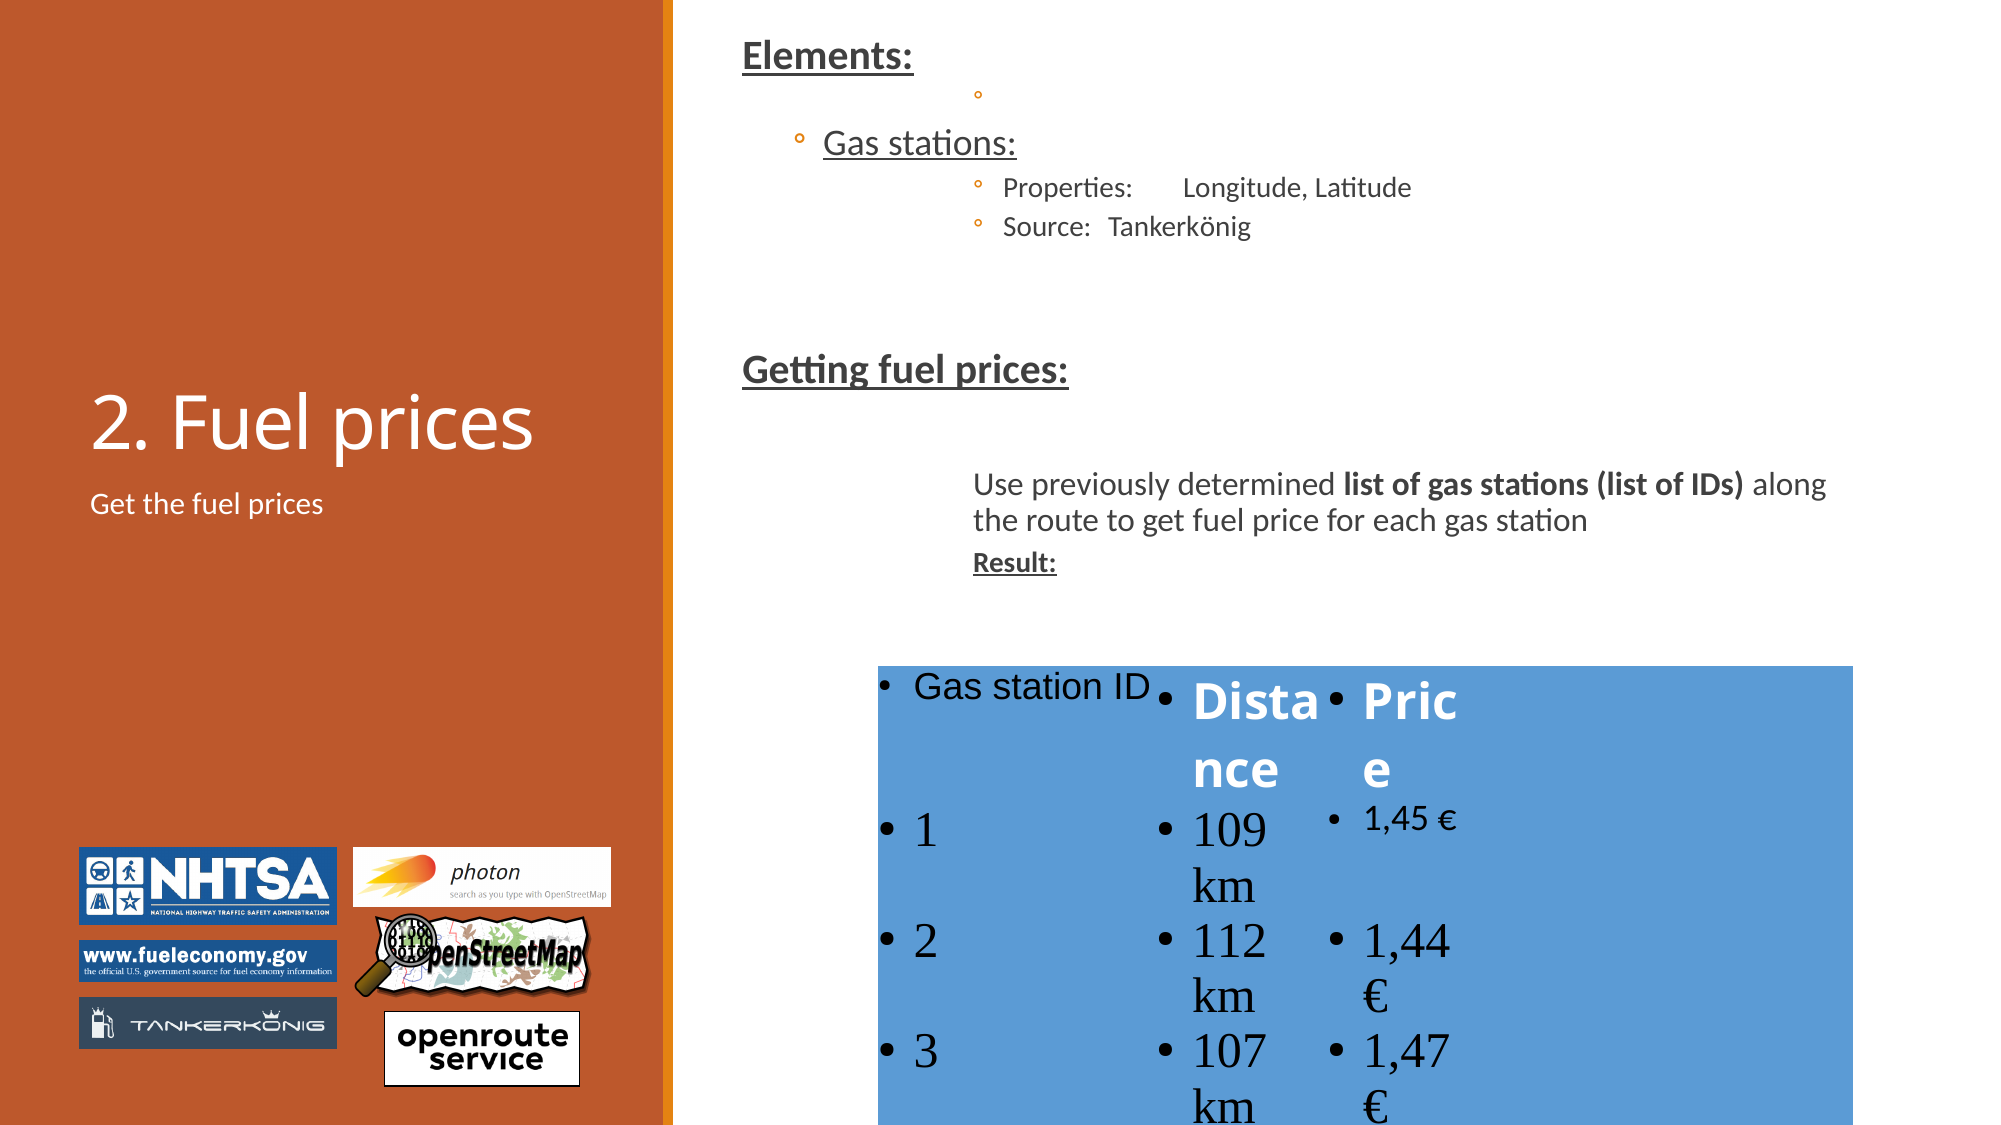

Elements:
Gas stations:
Properties:	Longitude, Latitude
Source:	Tankerkönig
Getting fuel prices:
Use previously determined list of gas stations (list of IDs) along the route to get fuel price for each gas station
Result:
# 2. Fuel prices
Get the fuel prices
| Gas station ID | Distance | Price | | |
| --- | --- | --- | --- | --- |
| 1 | 109 km | 1,45 € | | |
| 2 | 112 km | 1,44 € | | |
| 3 | 107 km | 1,47 € | | |
| n | … | … | | |